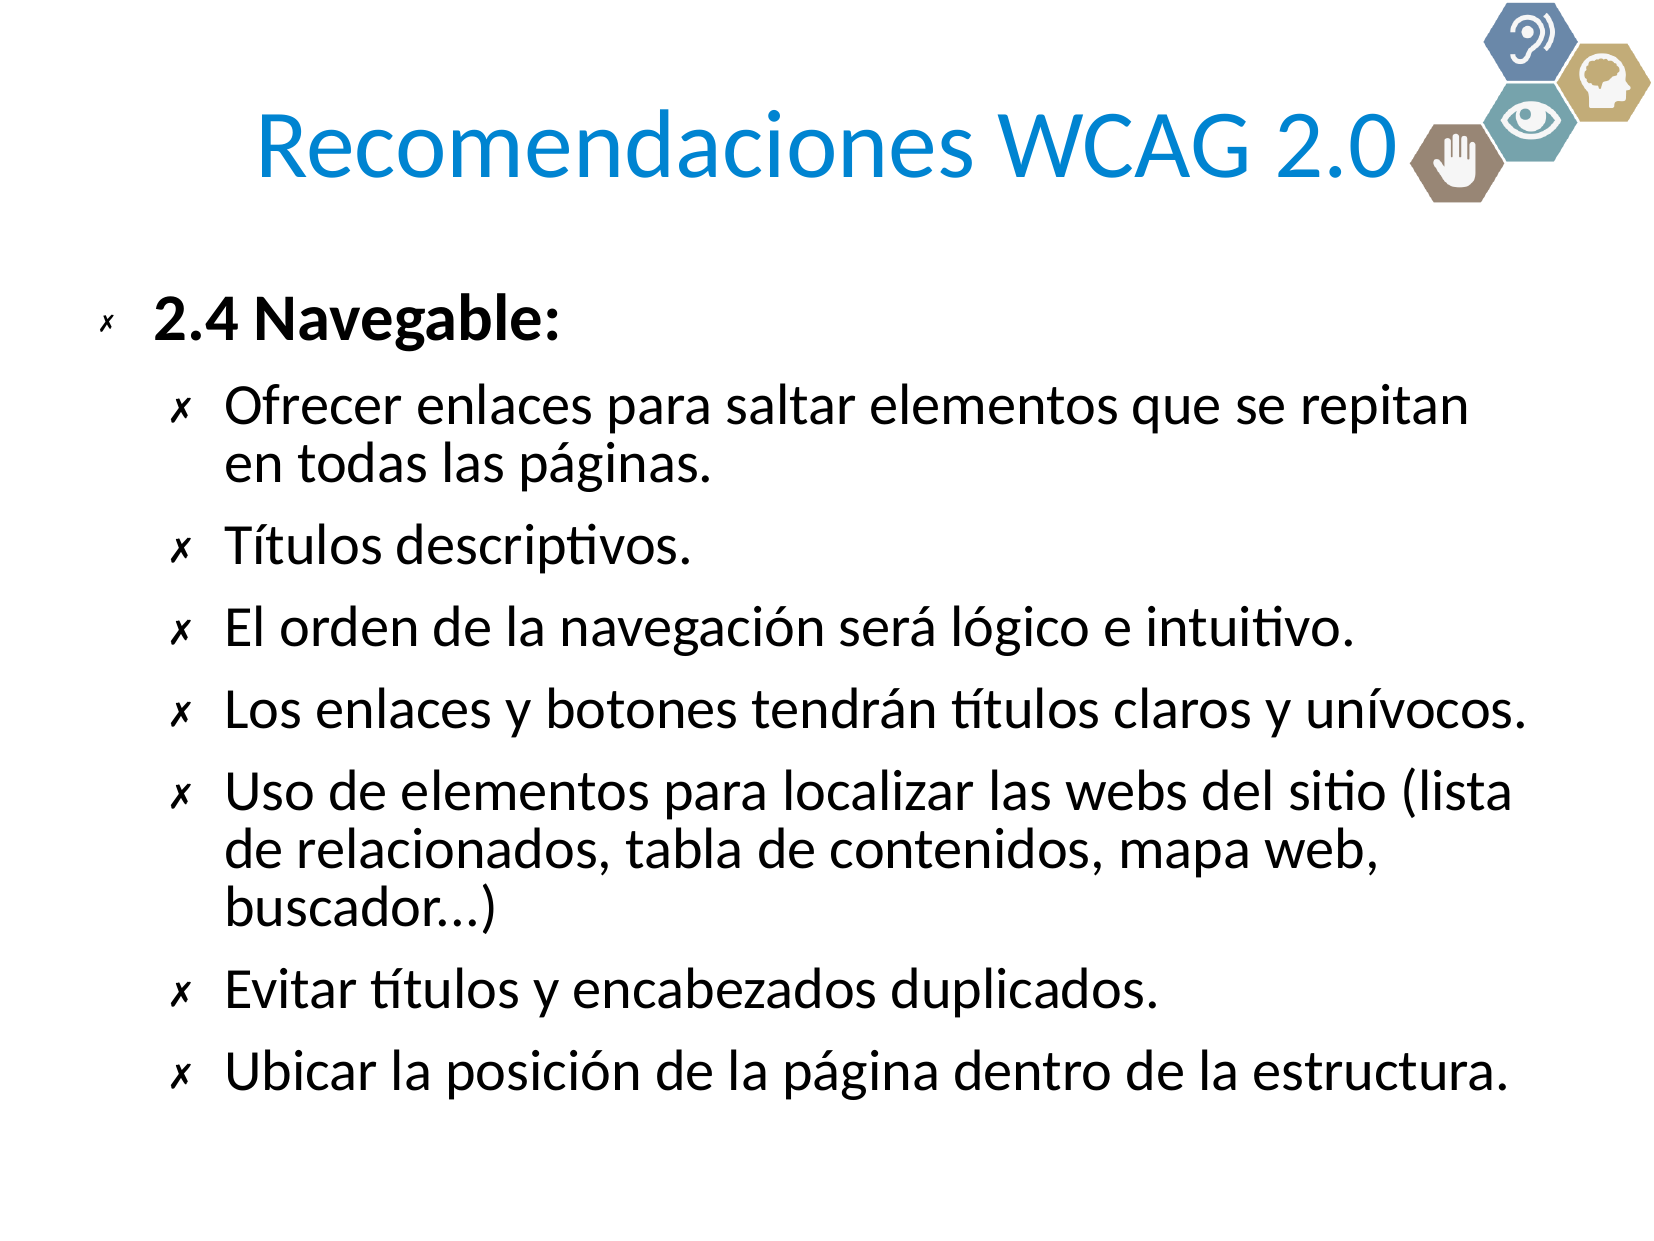

# Recomendaciones WCAG 2.0
2.4 Navegable:
Ofrecer enlaces para saltar elementos que se repitan en todas las páginas.
Títulos descriptivos.
El orden de la navegación será lógico e intuitivo.
Los enlaces y botones tendrán títulos claros y unívocos.
Uso de elementos para localizar las webs del sitio (lista de relacionados, tabla de contenidos, mapa web, buscador...)
Evitar títulos y encabezados duplicados.
Ubicar la posición de la página dentro de la estructura.